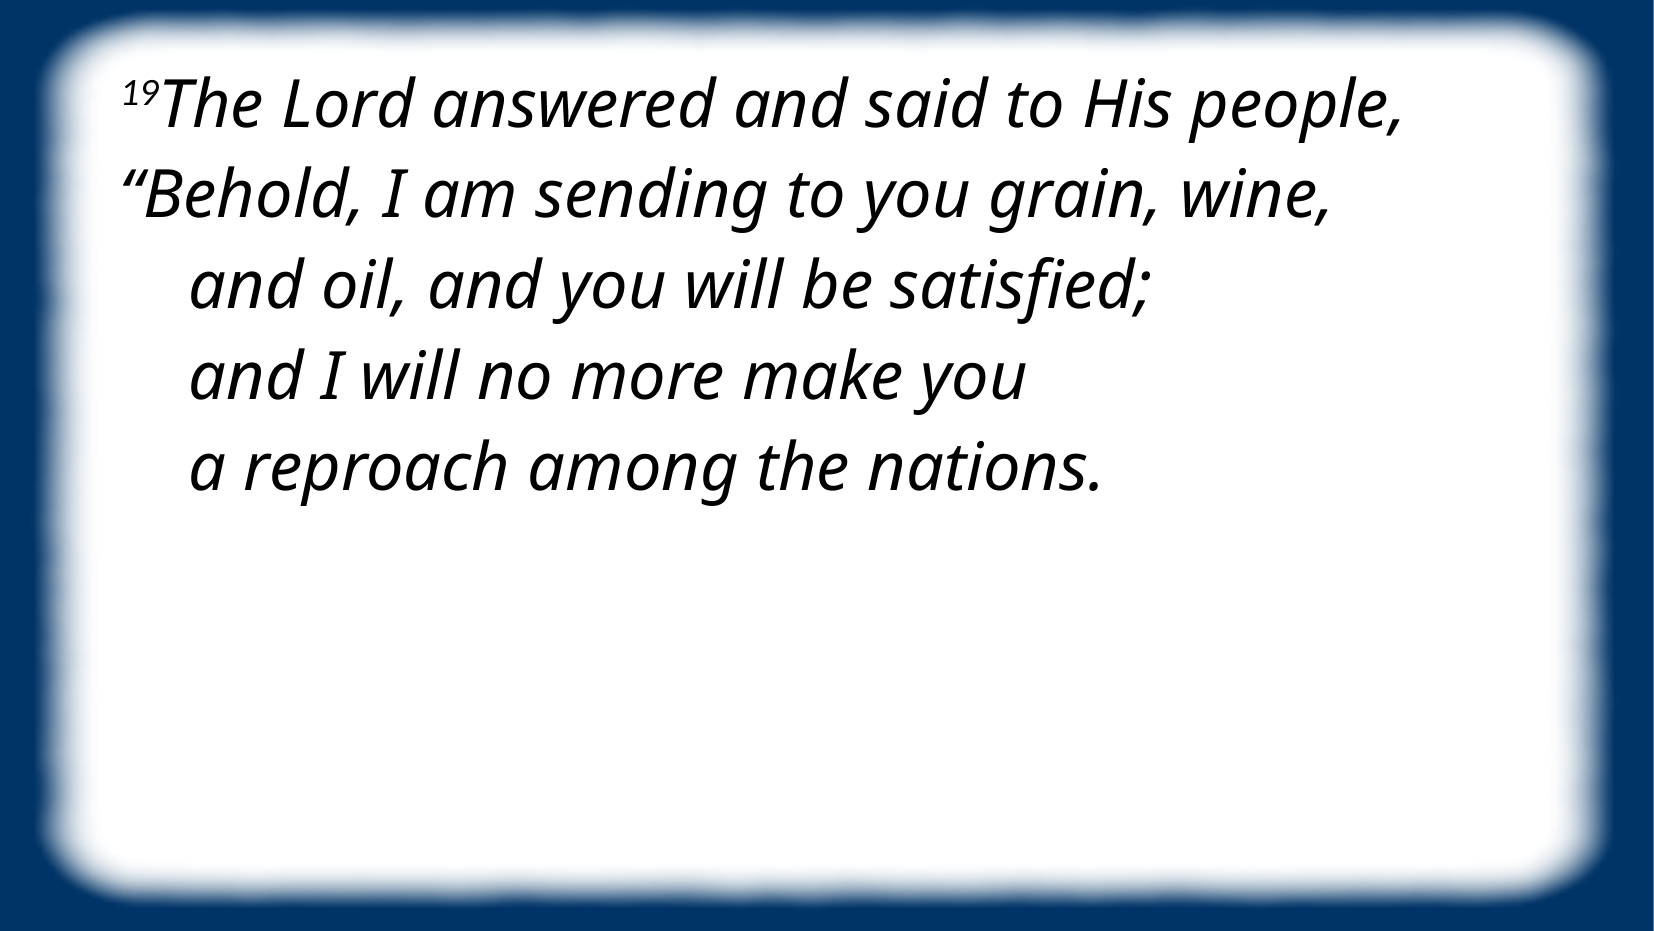

19The Lord answered and said to His people,
“Behold, I am sending to you grain, wine,
 and oil, and you will be satisfied;
 and I will no more make you
    a reproach among the nations.